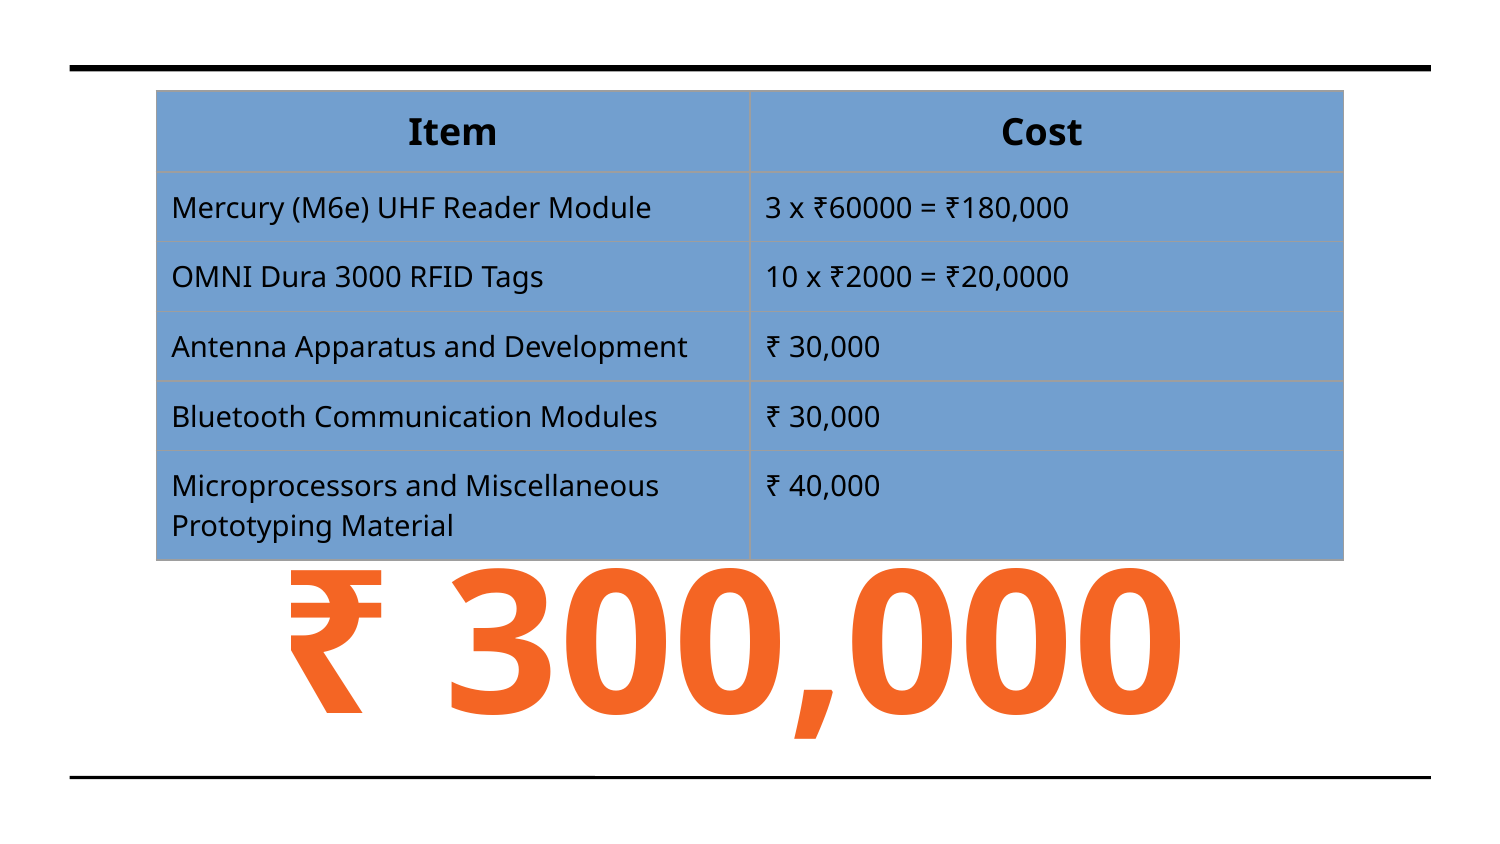

| Item | Cost |
| --- | --- |
| Mercury (M6e) UHF Reader Module | 3 x ₹60000 = ₹180,000 |
| OMNI Dura 3000 RFID Tags | 10 x ₹2000 = ₹20,0000 |
| Antenna Apparatus and Development | ₹ 30,000 |
| Bluetooth Communication Modules | ₹ 30,000 |
| Microprocessors and Miscellaneous Prototyping Material | ₹ 40,000 |
# ₹ 300,000